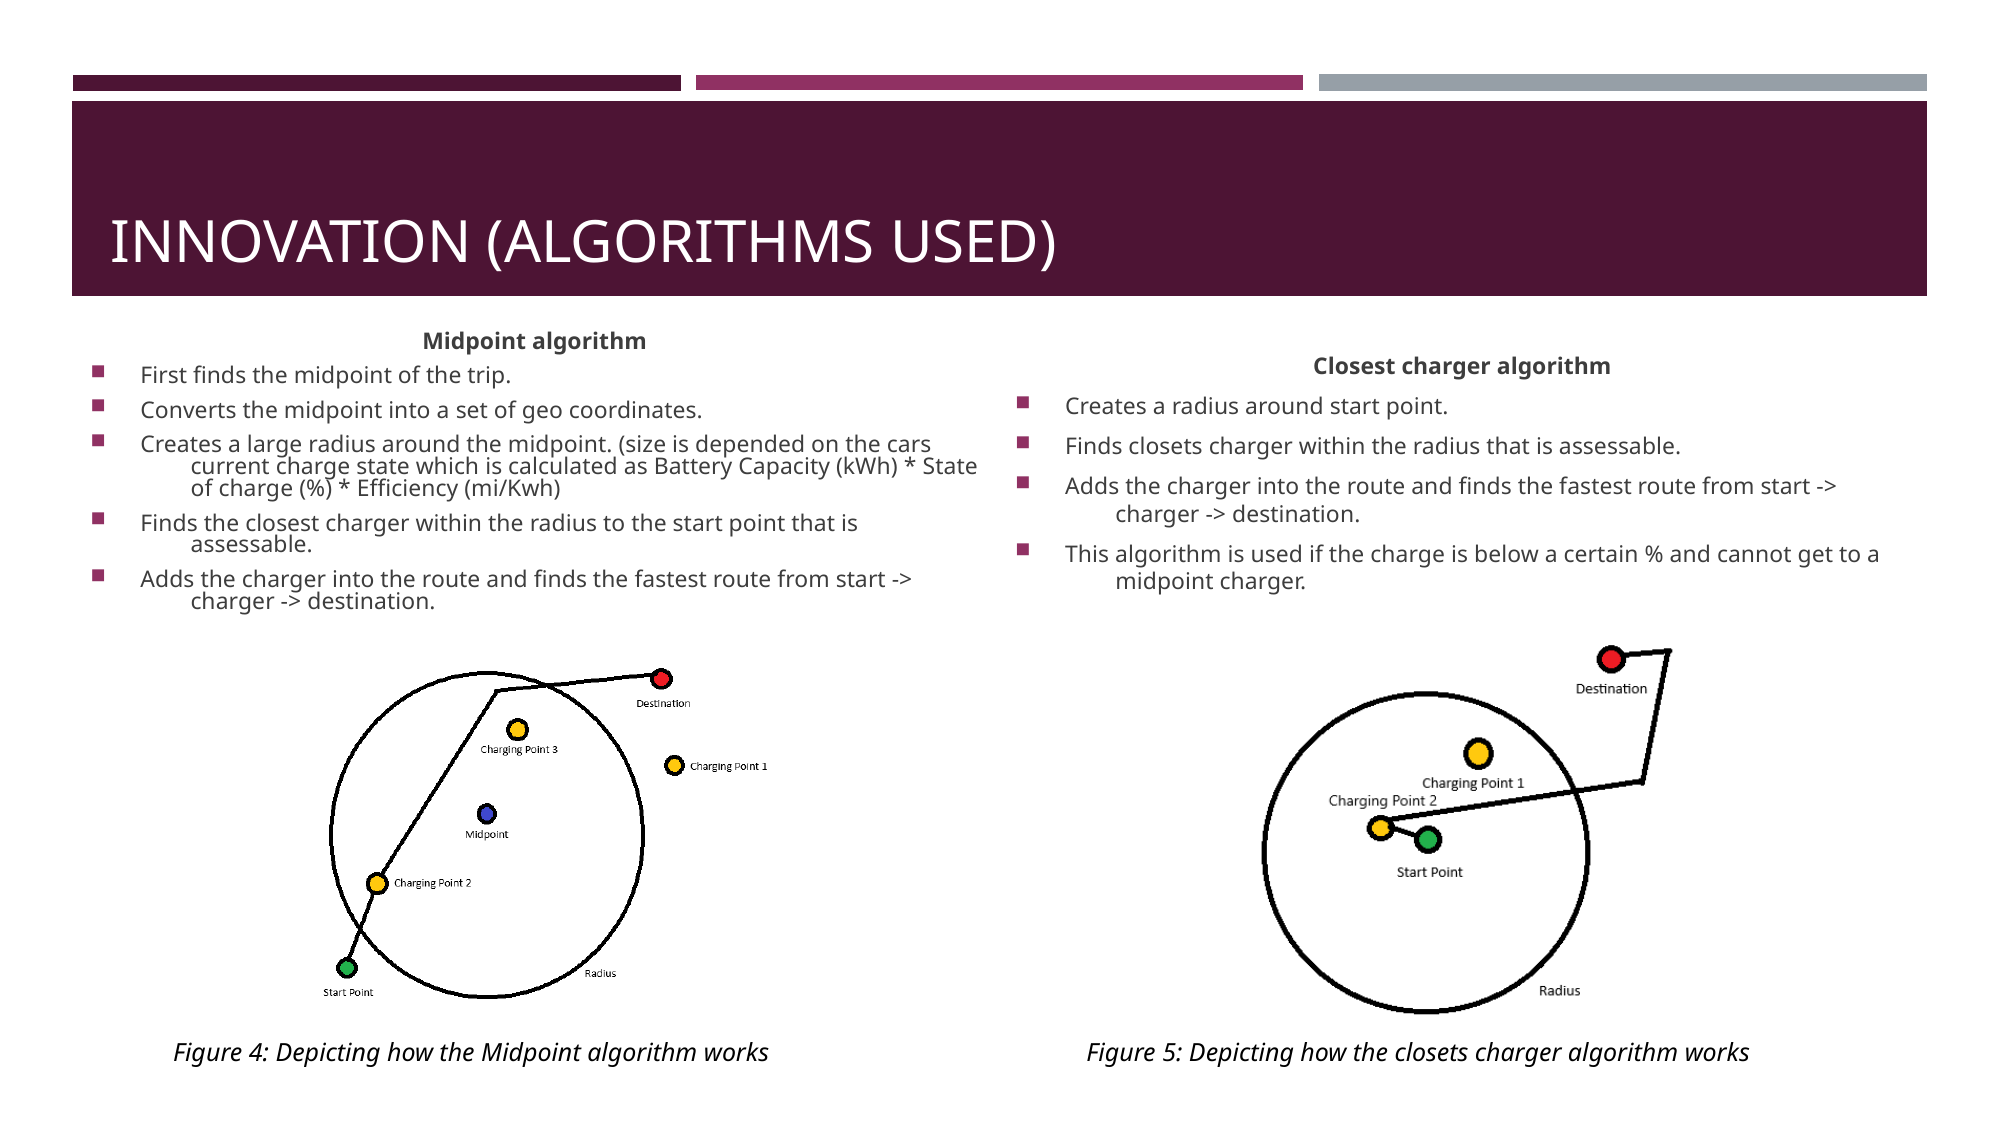

# Innovation (ALGORITHMS used)
Midpoint algorithm
First finds the midpoint of the trip.
Converts the midpoint into a set of geo coordinates.
Creates a large radius around the midpoint. (size is depended on the cars current charge state which is calculated as Battery Capacity (kWh) * State of charge (%) * Efficiency (mi/Kwh)
Finds the closest charger within the radius to the start point that is assessable.
Adds the charger into the route and finds the fastest route from start -> charger -> destination.
Closest charger algorithm
Creates a radius around start point.
Finds closets charger within the radius that is assessable.
Adds the charger into the route and finds the fastest route from start -> charger -> destination.
This algorithm is used if the charge is below a certain % and cannot get to a midpoint charger.
Figure 4: Depicting how the Midpoint algorithm works
Figure 5: Depicting how the closets charger algorithm works